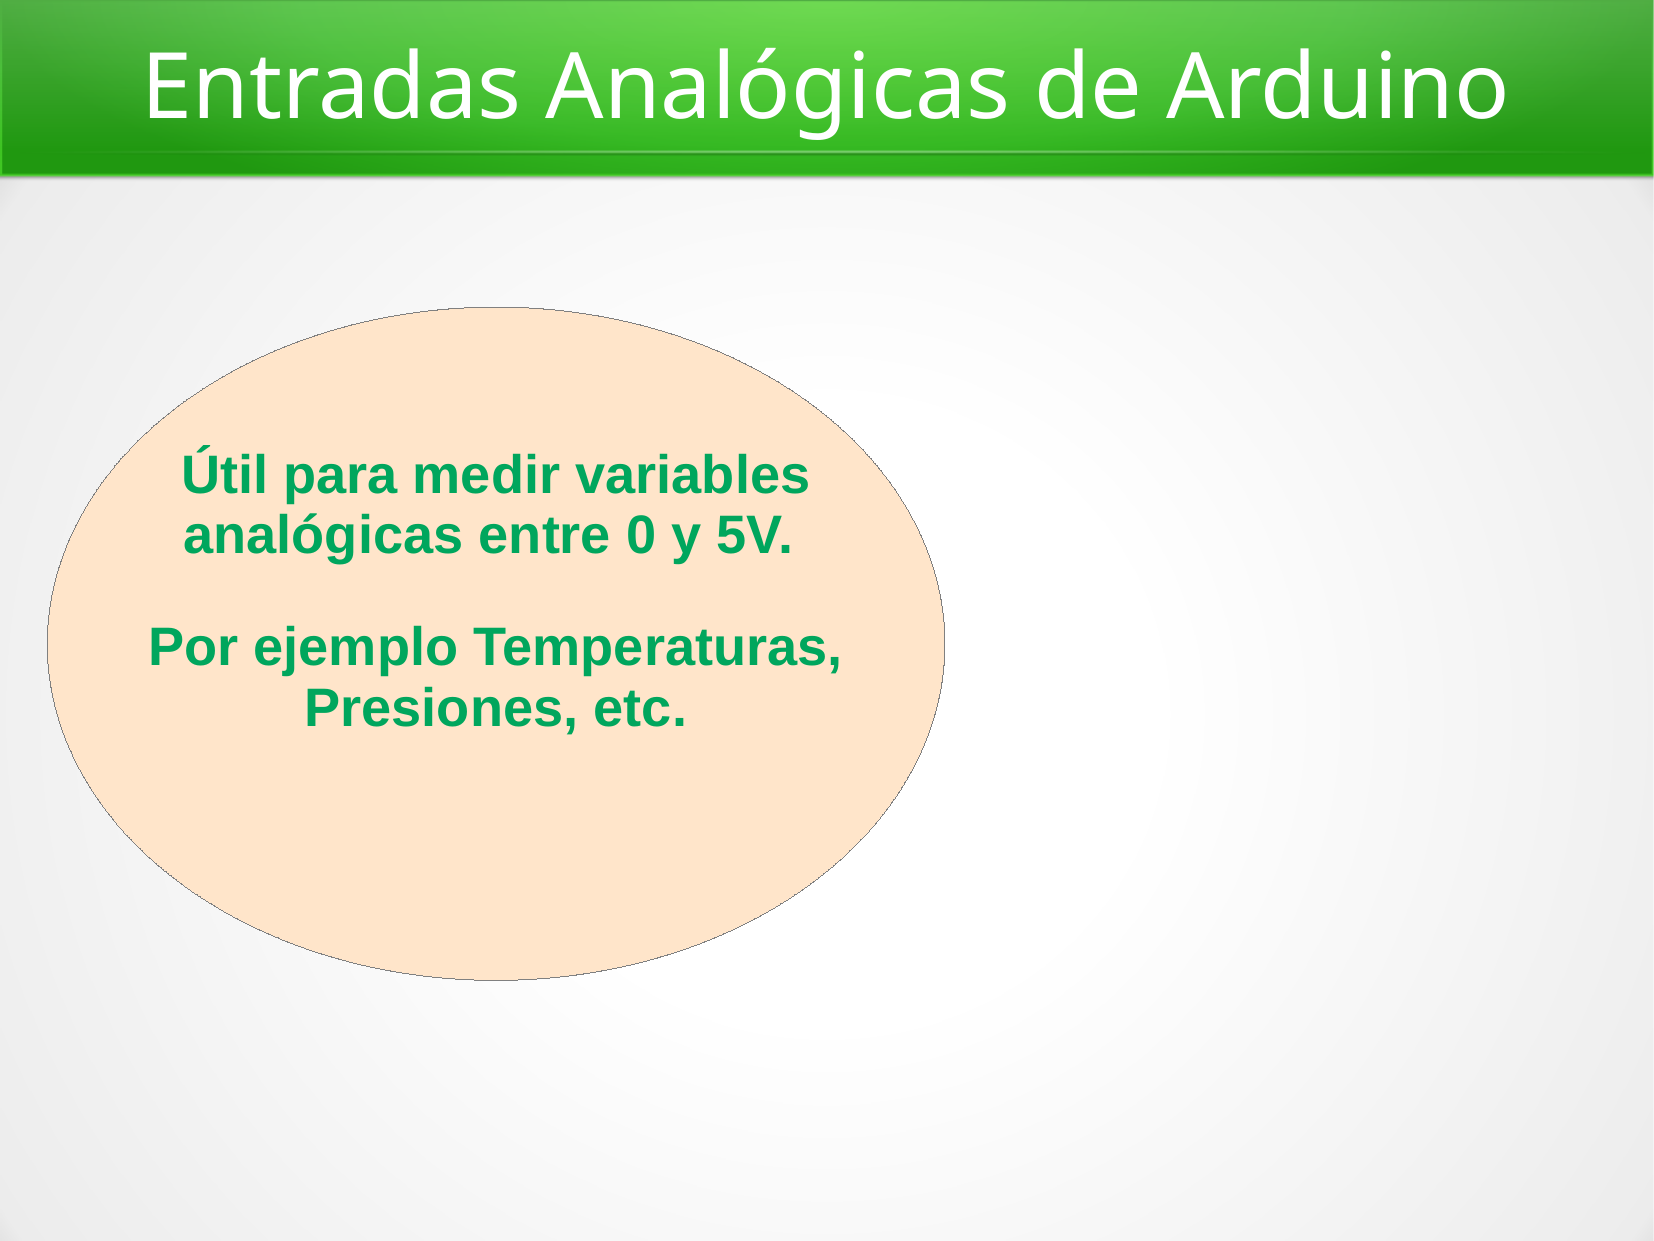

# Entradas Analógicas de Arduino
Útil para medir variables analógicas entre 0 y 5V.
Por ejemplo Temperaturas, Presiones, etc.